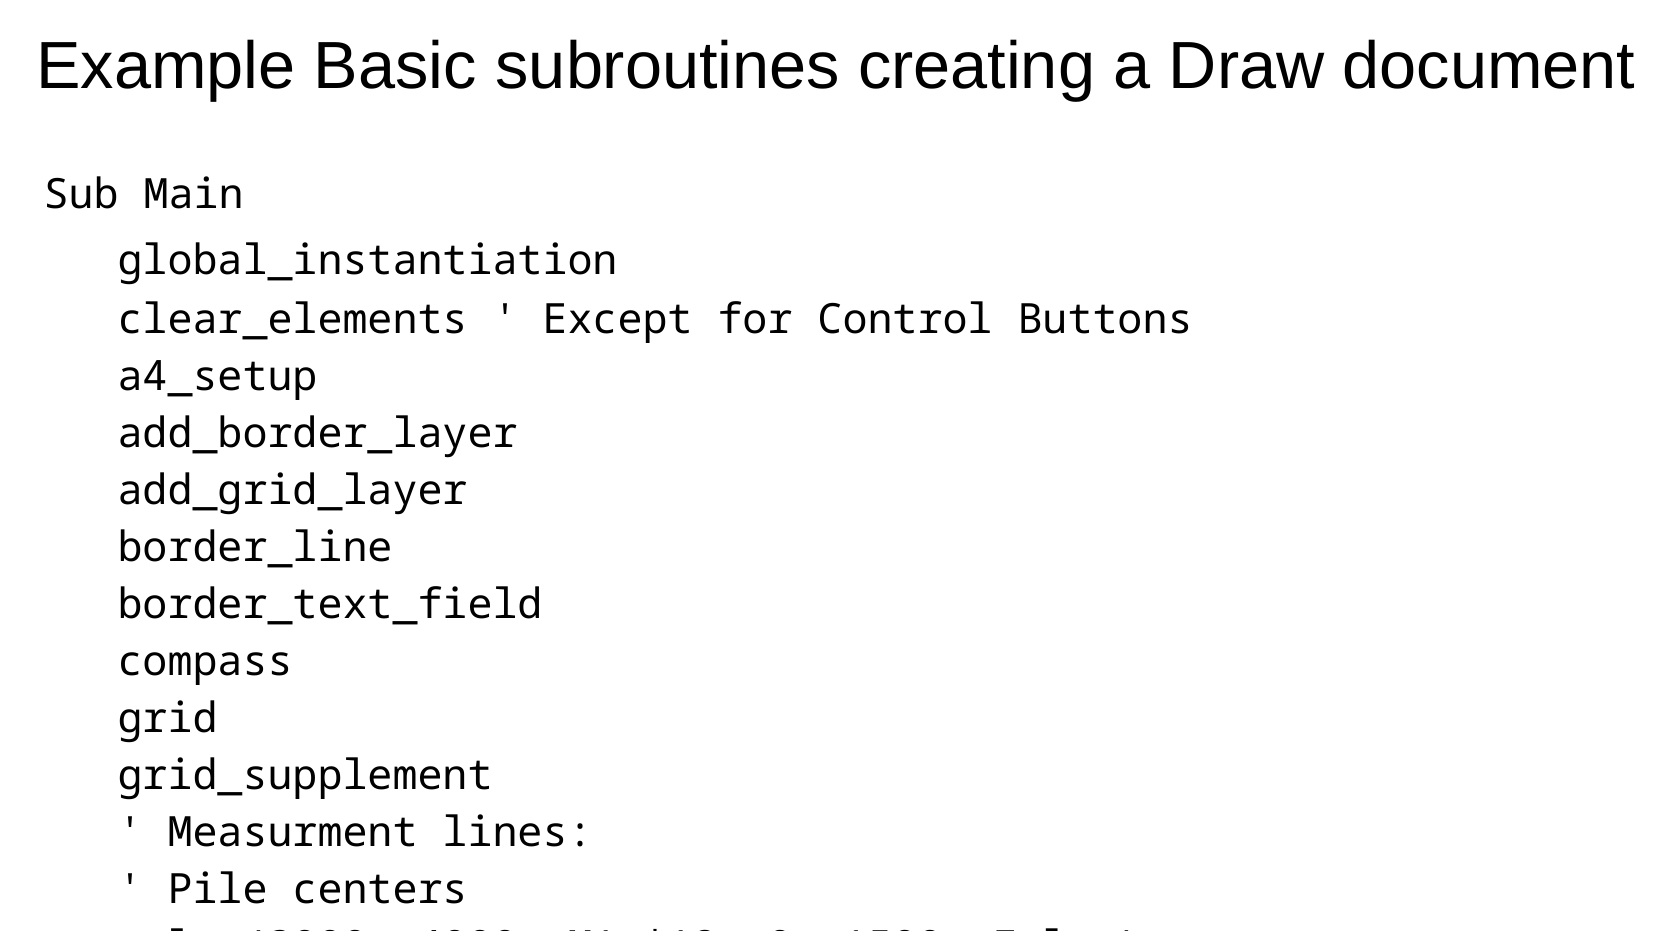

# Example Basic subroutines creating a Draw document
Sub Main
	global_instantiation
	clear_elements ' Except for Control Buttons
	a4_setup
	add_border_layer
	add_grid_layer
	border_line
	border_text_field
	compass
	grid
	grid_supplement
	' Measurment lines:
	' Pile centers
	ruler(3000, 4000, M1 *12, 0, 1500, False)
	' Grid square of 1 meter
	ruler(3000, 4000, M1, 0, 800, False)
	add_pile_layer
End sub